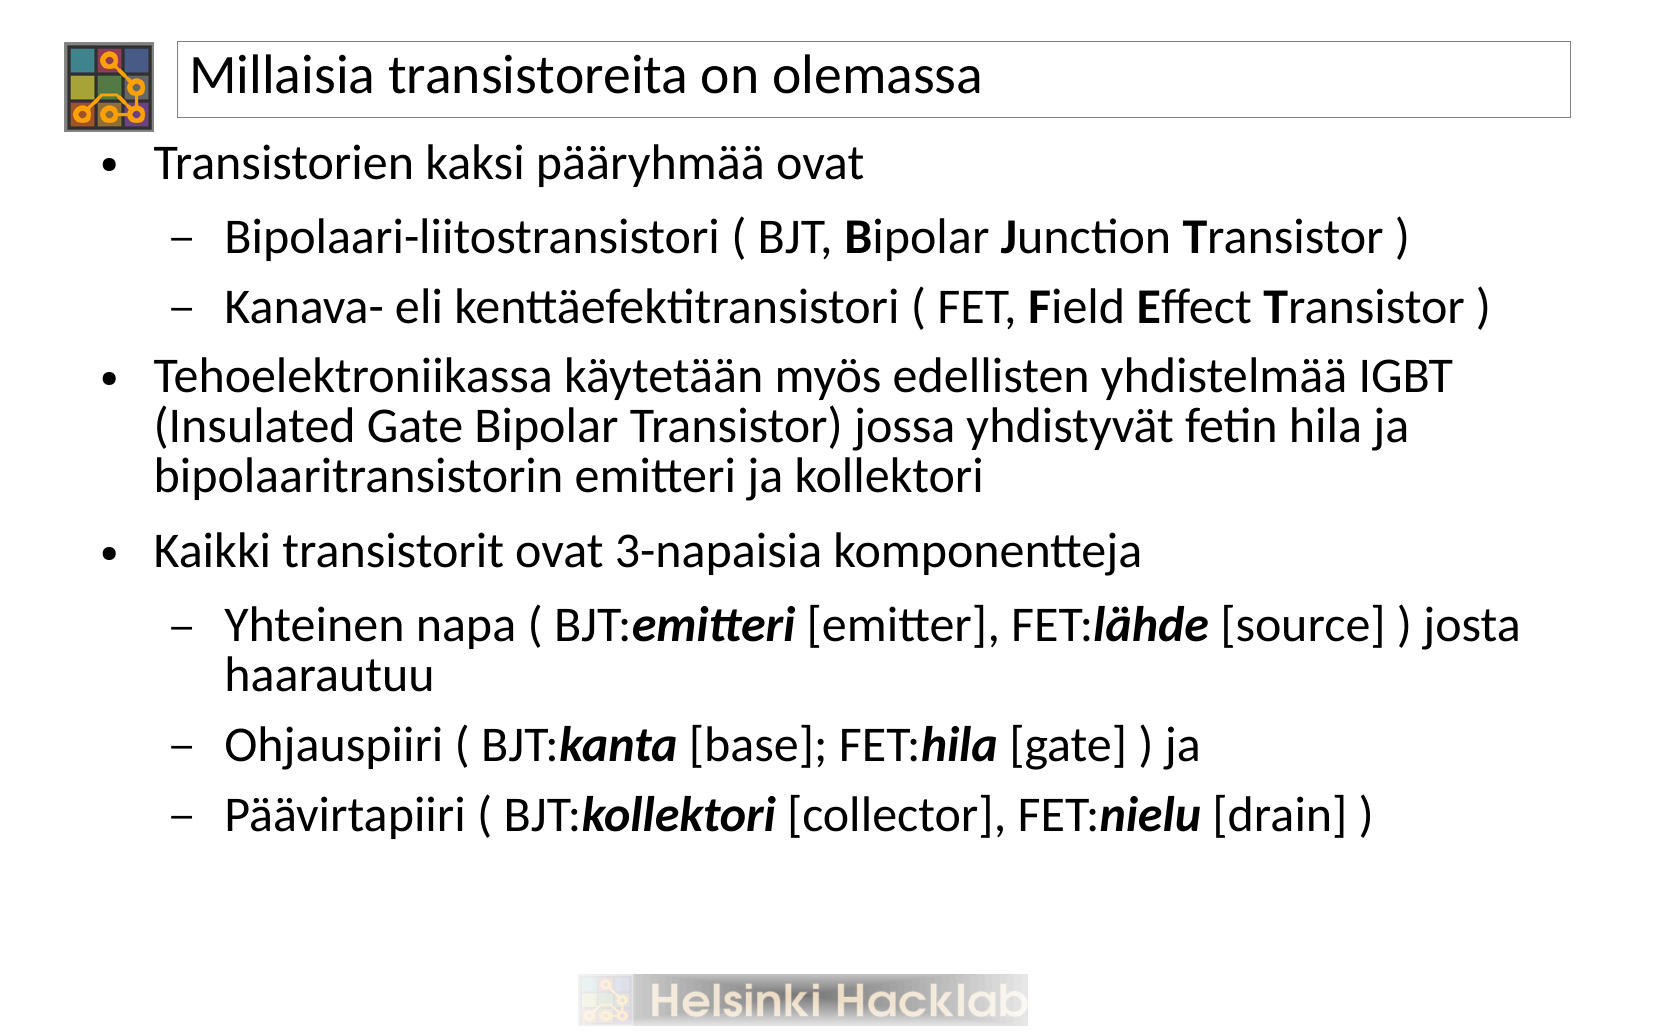

# Millaisia transistoreita on olemassa
Transistorien kaksi pääryhmää ovat
Bipolaari-liitostransistori ( BJT, Bipolar Junction Transistor )
Kanava- eli kenttäefektitransistori ( FET, Field Effect Transistor )
Tehoelektroniikassa käytetään myös edellisten yhdistelmää IGBT (Insulated Gate Bipolar Transistor) jossa yhdistyvät fetin hila ja bipolaaritransistorin emitteri ja kollektori
Kaikki transistorit ovat 3-napaisia komponentteja
Yhteinen napa ( BJT:emitteri [emitter], FET:lähde [source] ) josta haarautuu
Ohjauspiiri ( BJT:kanta [base]; FET:hila [gate] ) ja
Päävirtapiiri ( BJT:kollektori [collector], FET:nielu [drain] )